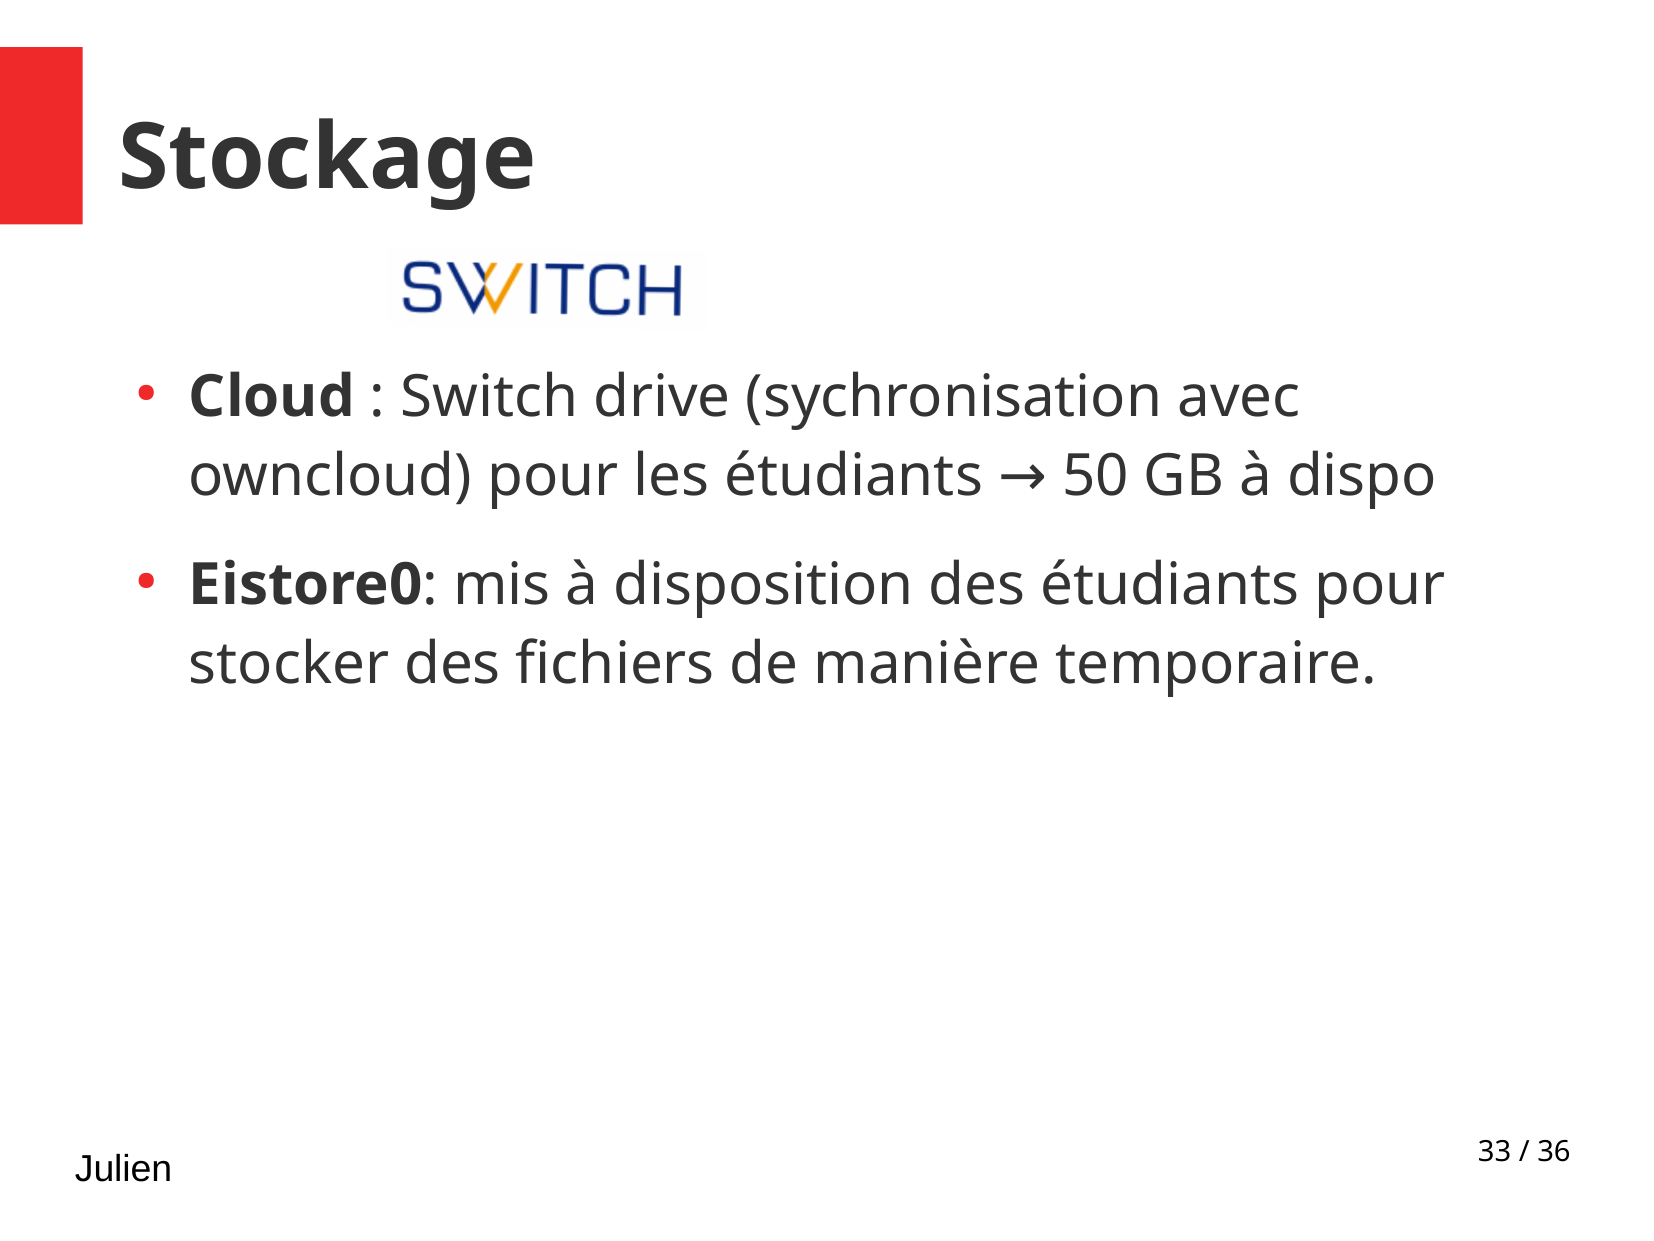

# Stockage
Cloud : Switch drive (sychronisation avec owncloud) pour les étudiants → 50 GB à dispo
Eistore0: mis à disposition des étudiants pour stocker des fichiers de manière temporaire.
33
Julien